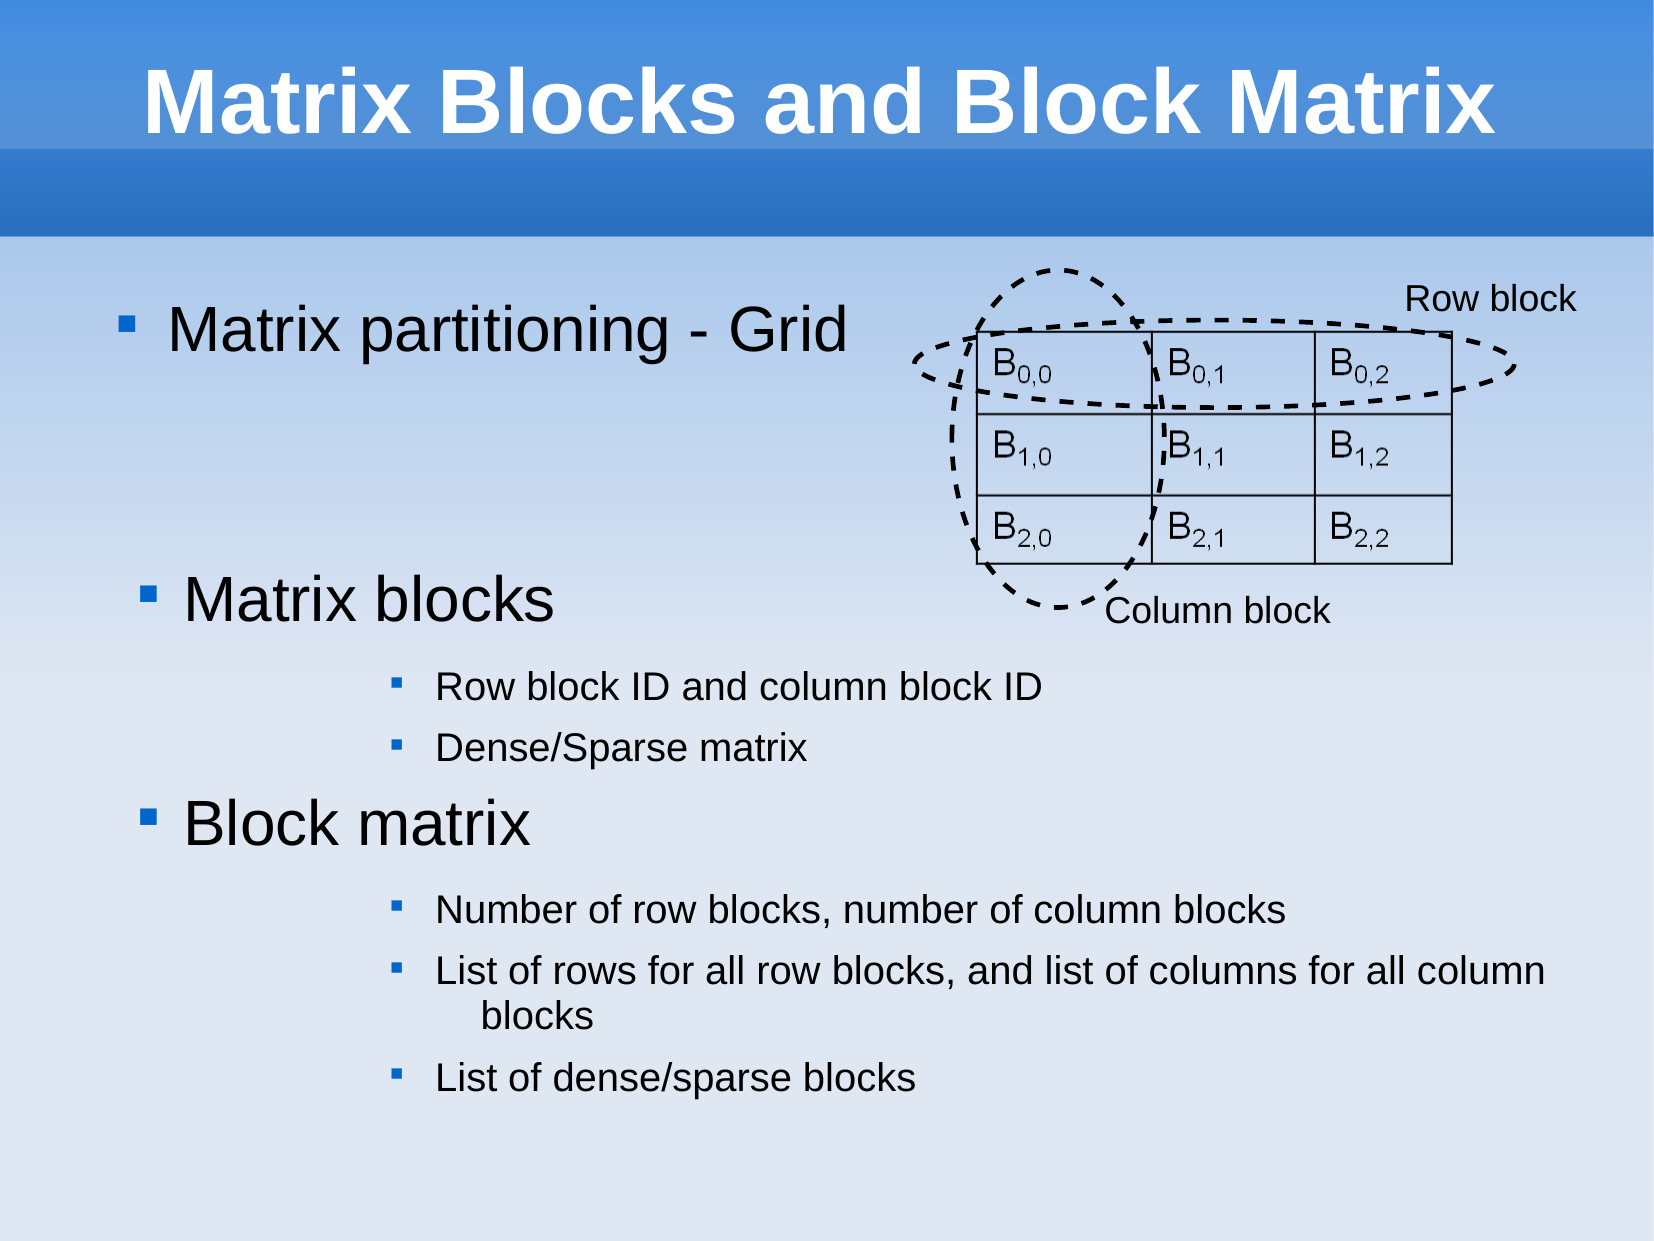

# Matrix Blocks and Block Matrix
Row block
Matrix partitioning - Grid
Matrix blocks
Row block ID and column block ID
Dense/Sparse matrix
Block matrix
Number of row blocks, number of column blocks
List of rows for all row blocks, and list of columns for all column blocks
List of dense/sparse blocks
Column block